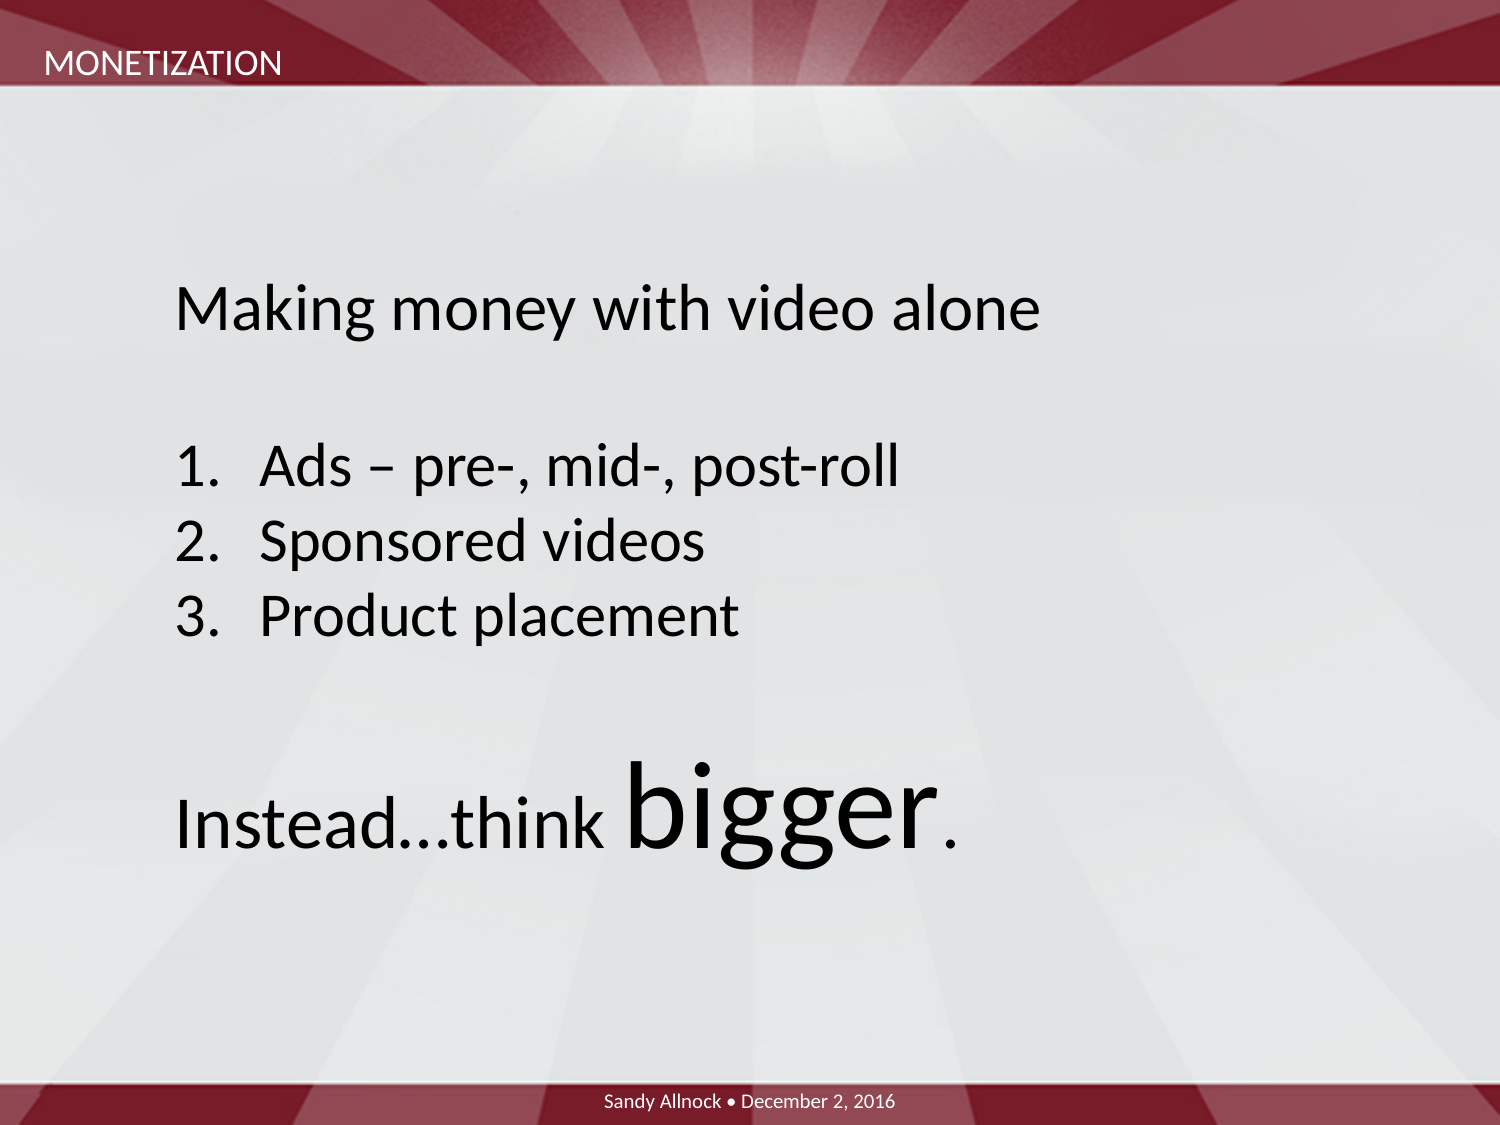

MONETIZATION
Making money with video alone
Ads – pre-, mid-, post-roll
Sponsored videos
Product placement
Instead…think bigger.
Sandy Allnock • December 2, 2016